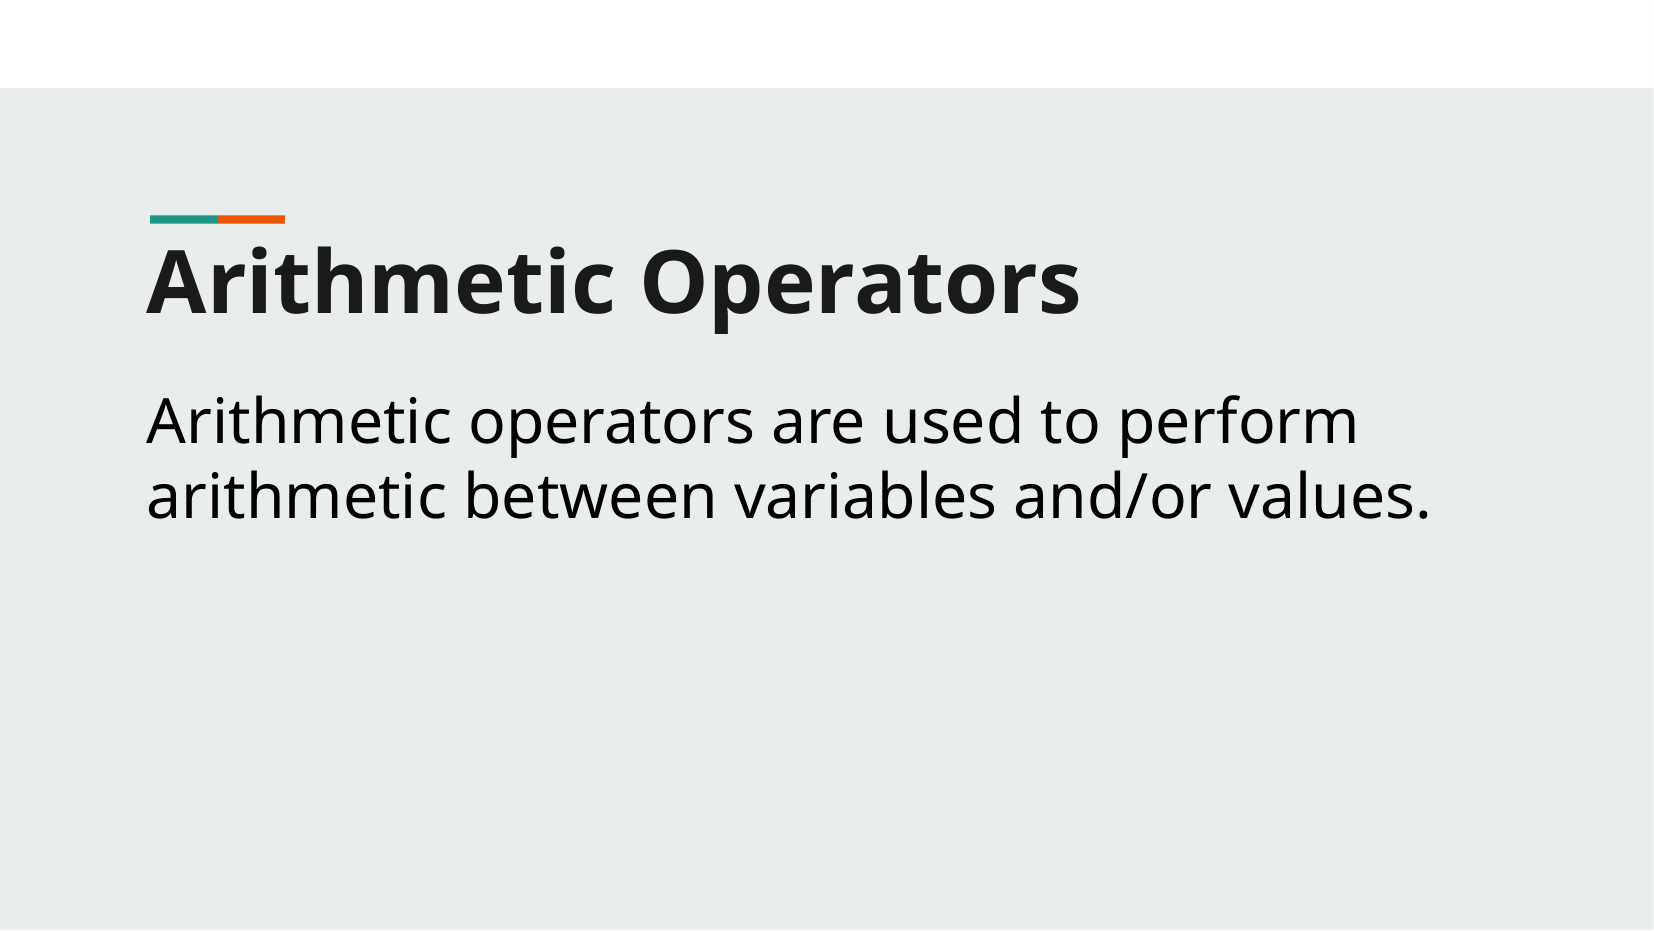

# Arithmetic Operators Arithmetic operators are used to perform arithmetic between variables and/or values.